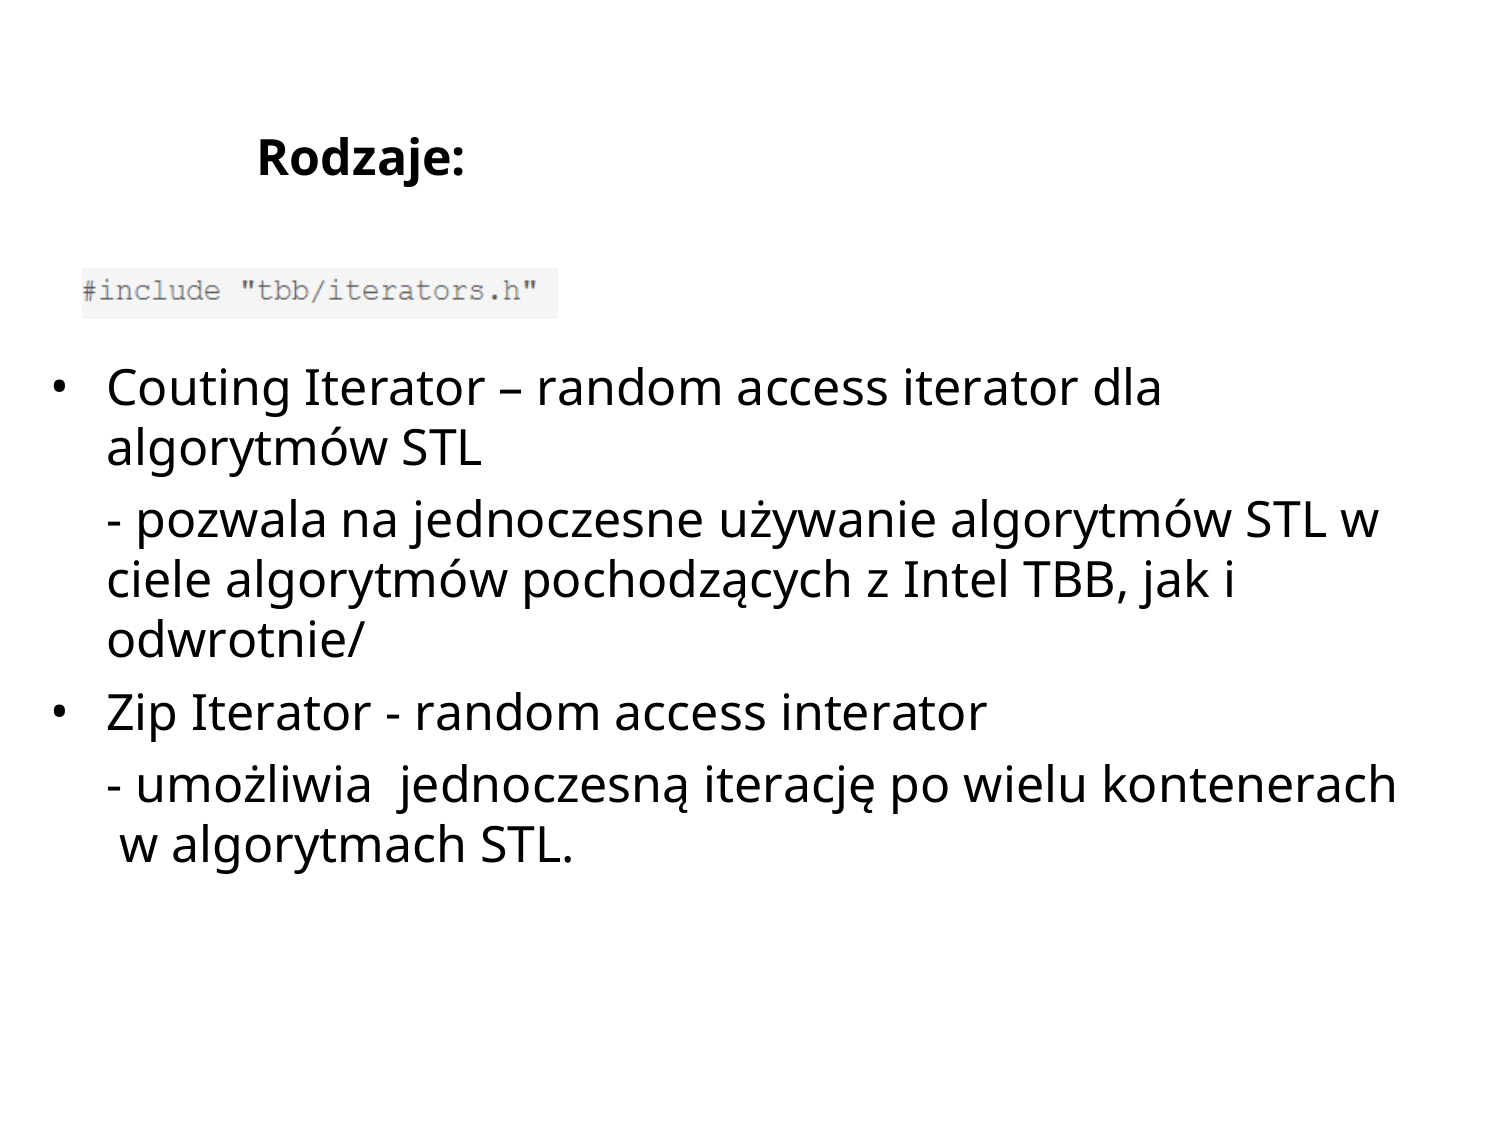

# Rodzaje:
Couting Iterator – random access iterator dla algorytmów STL
- pozwala na jednoczesne używanie algorytmów STL w ciele algorytmów pochodzących z Intel TBB, jak i odwrotnie/
Zip Iterator - random access interator
- umożliwia jednoczesną iterację po wielu kontenerach w algorytmach STL.